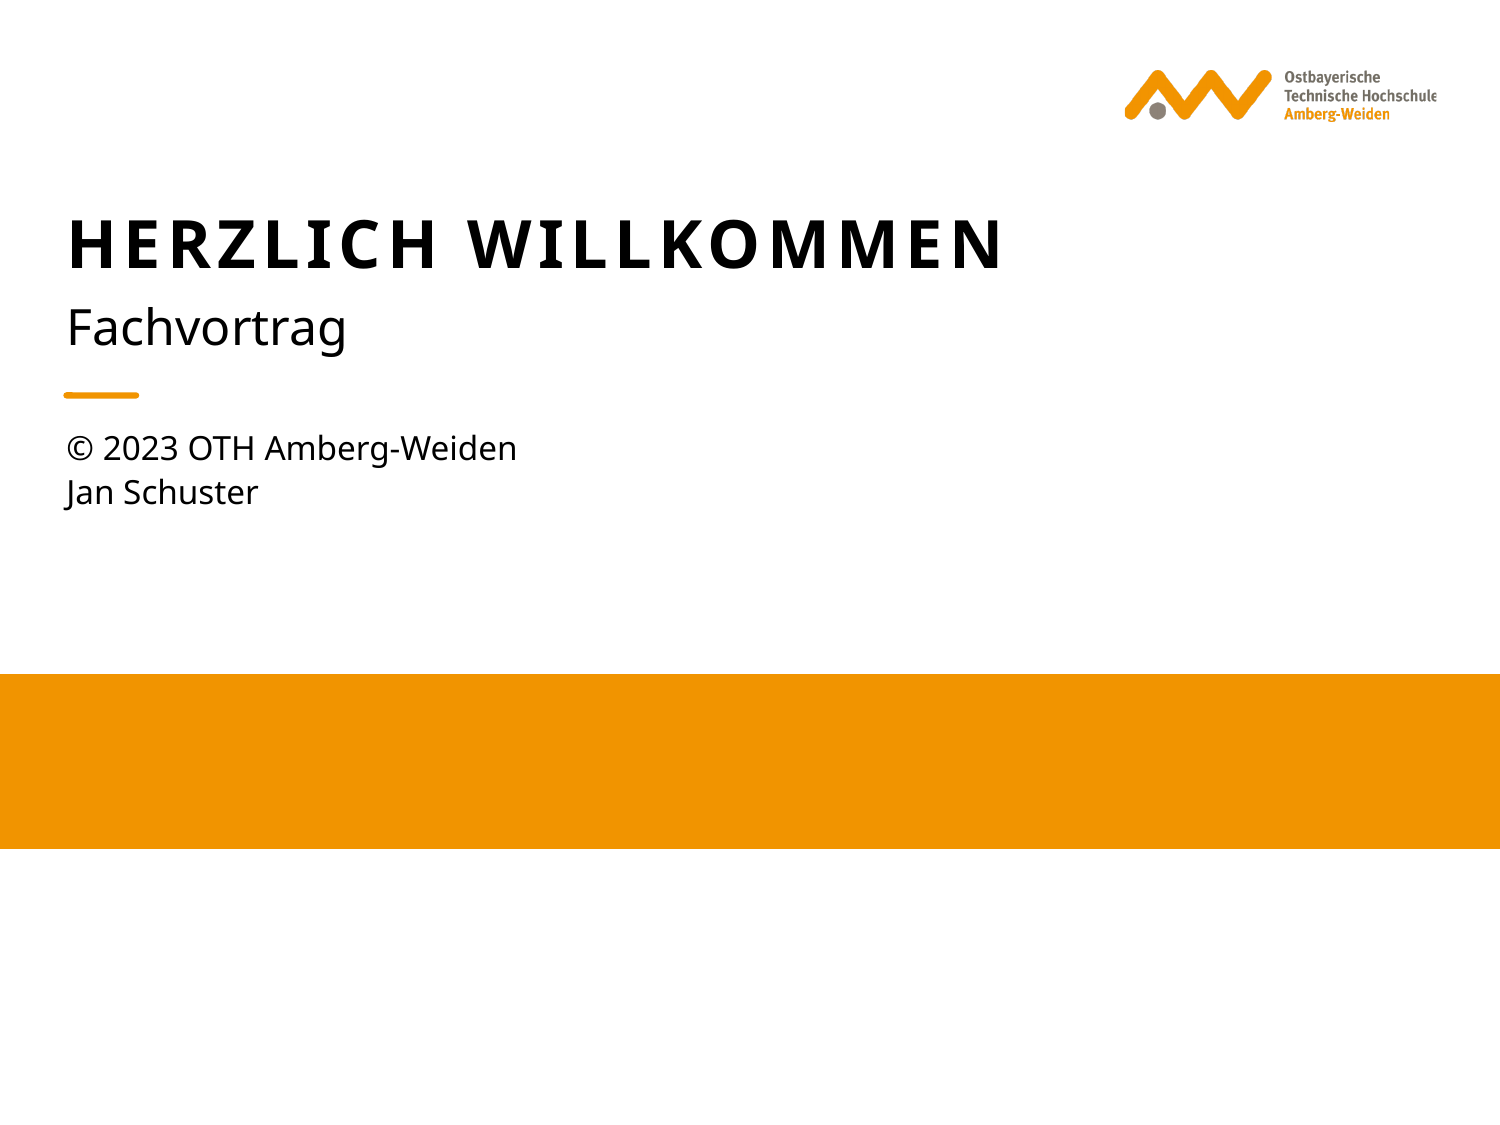

# Herzlich Willkommen
Fachvortrag
© 2023 OTH Amberg-Weiden
Jan Schuster